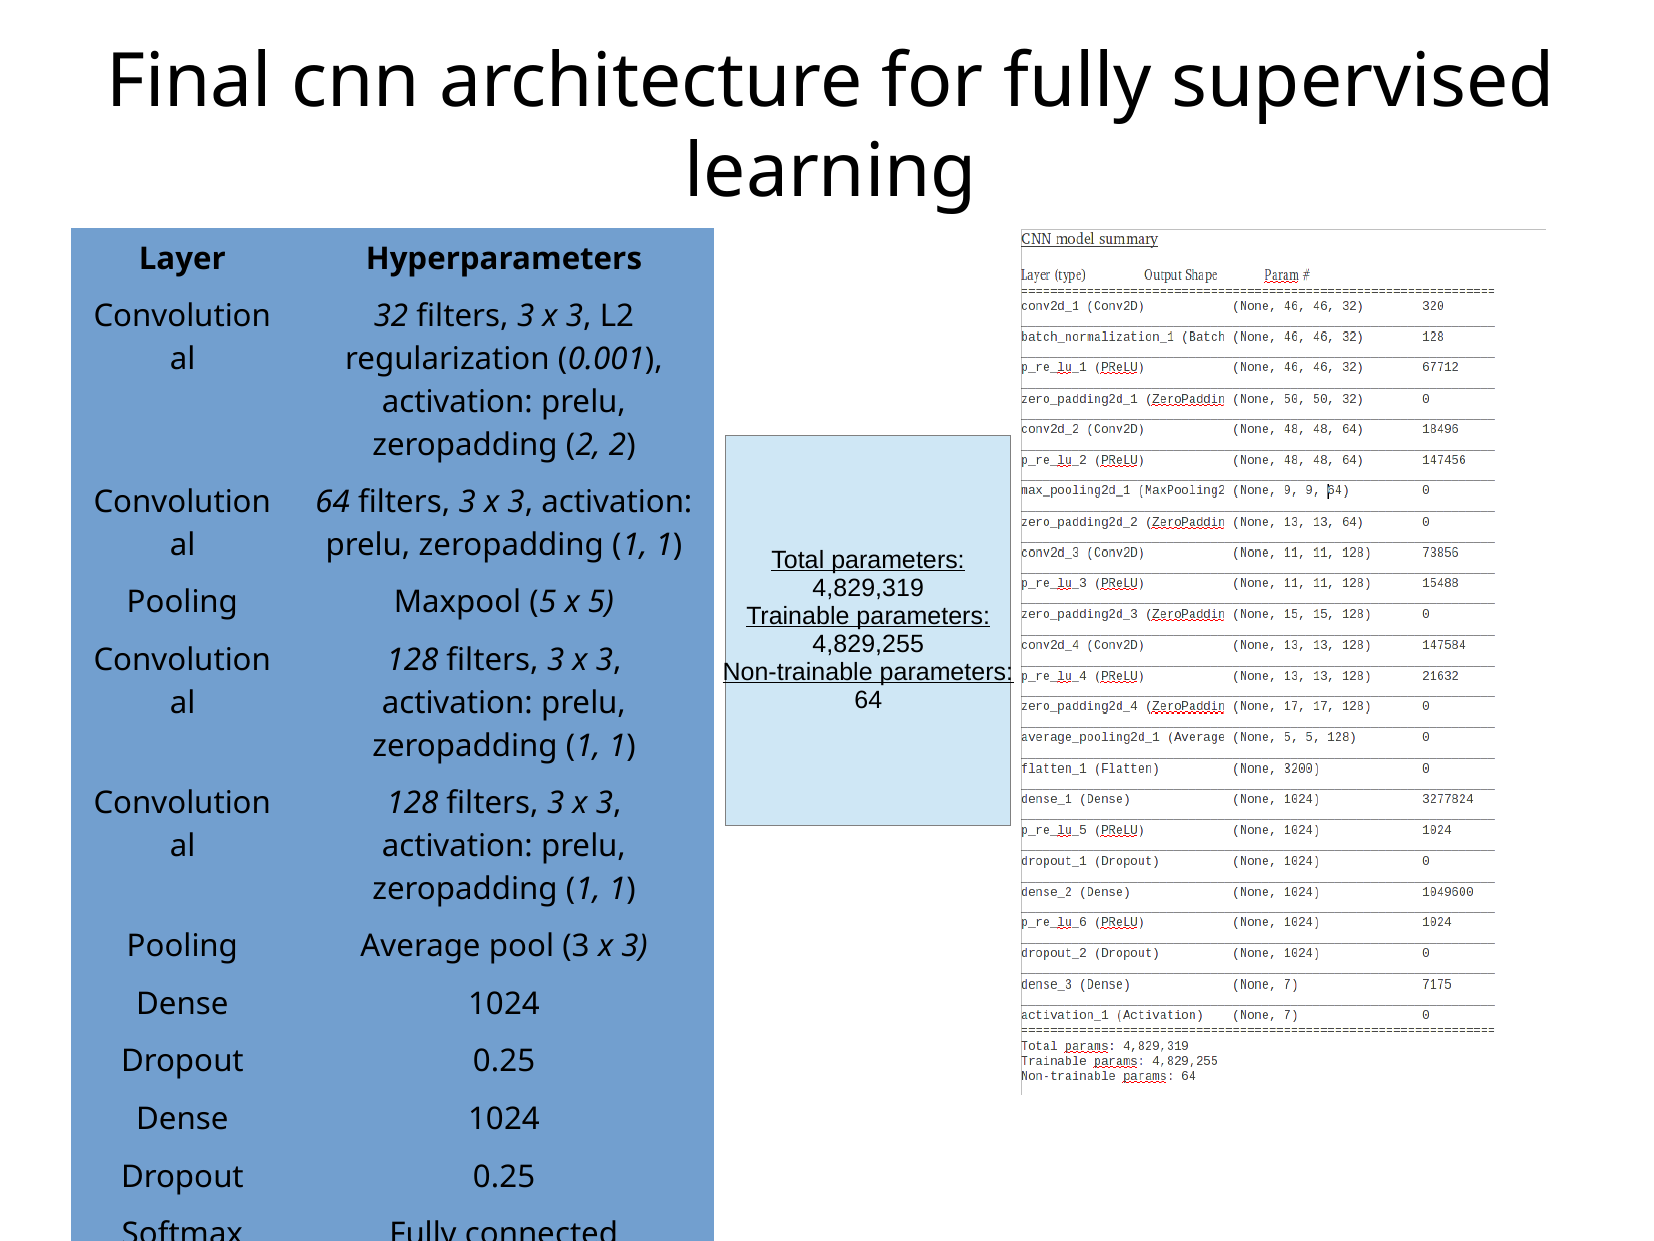

# Final cnn architecture for fully supervised learning
| Layer | Hyperparameters |
| --- | --- |
| Convolutional | 32 filters, 3 x 3, L2 regularization (0.001), activation: prelu, zeropadding (2, 2) |
| Convolutional | 64 filters, 3 x 3, activation: prelu, zeropadding (1, 1) |
| Pooling | Maxpool (5 x 5) |
| Convolutional | 128 filters, 3 x 3, activation: prelu, zeropadding (1, 1) |
| Convolutional | 128 filters, 3 x 3, activation: prelu, zeropadding (1, 1) |
| Pooling | Average pool (3 x 3) |
| Dense | 1024 |
| Dropout | 0.25 |
| Dense | 1024 |
| Dropout | 0.25 |
| Softmax | Fully connected |
Total parameters:
4,829,319
Trainable parameters:
4,829,255
Non-trainable parameters:
64